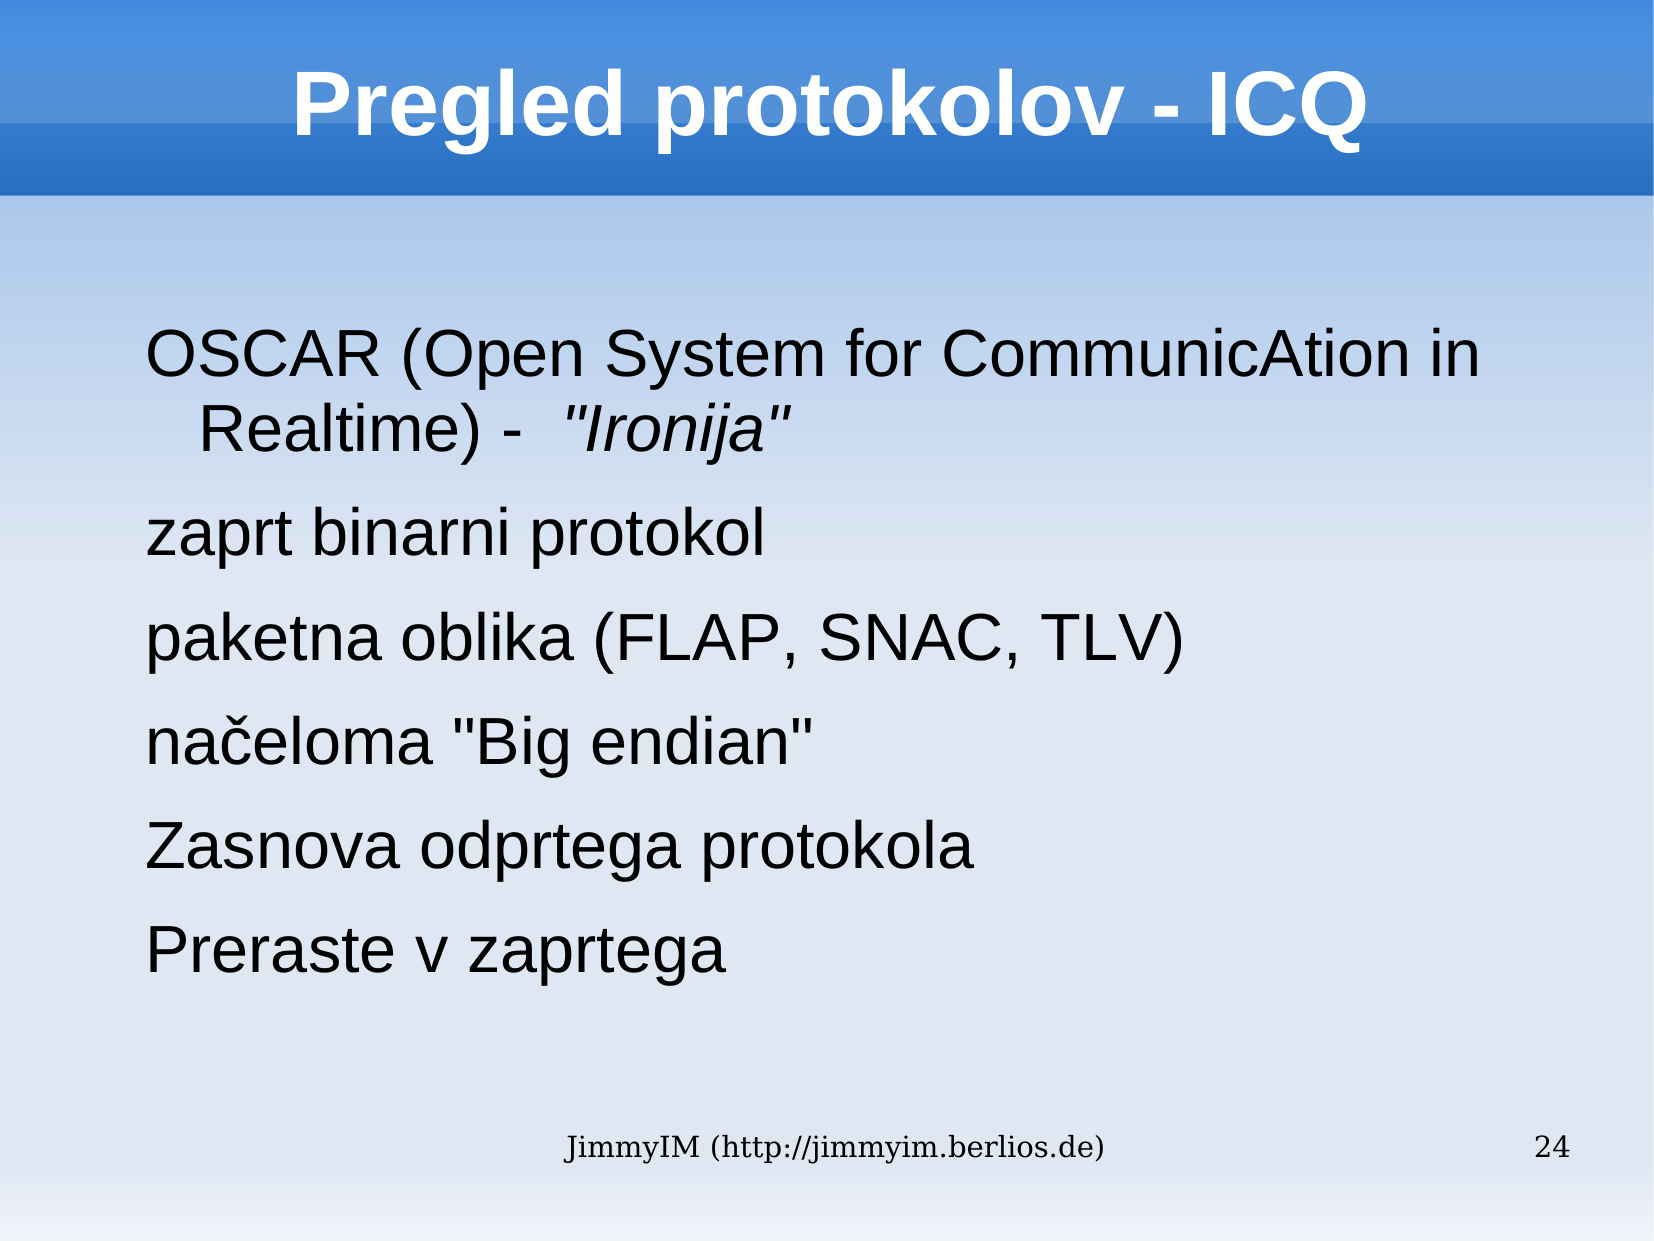

# Pregled protokolov - ICQ
OSCAR (Open System for CommunicAtion in Realtime) - "Ironija"
zaprt binarni protokol
paketna oblika (FLAP, SNAC, TLV)
načeloma "Big endian"
Zasnova odprtega protokola
Preraste v zaprtega
JimmyIM (http://jimmyim.berlios.de)
24